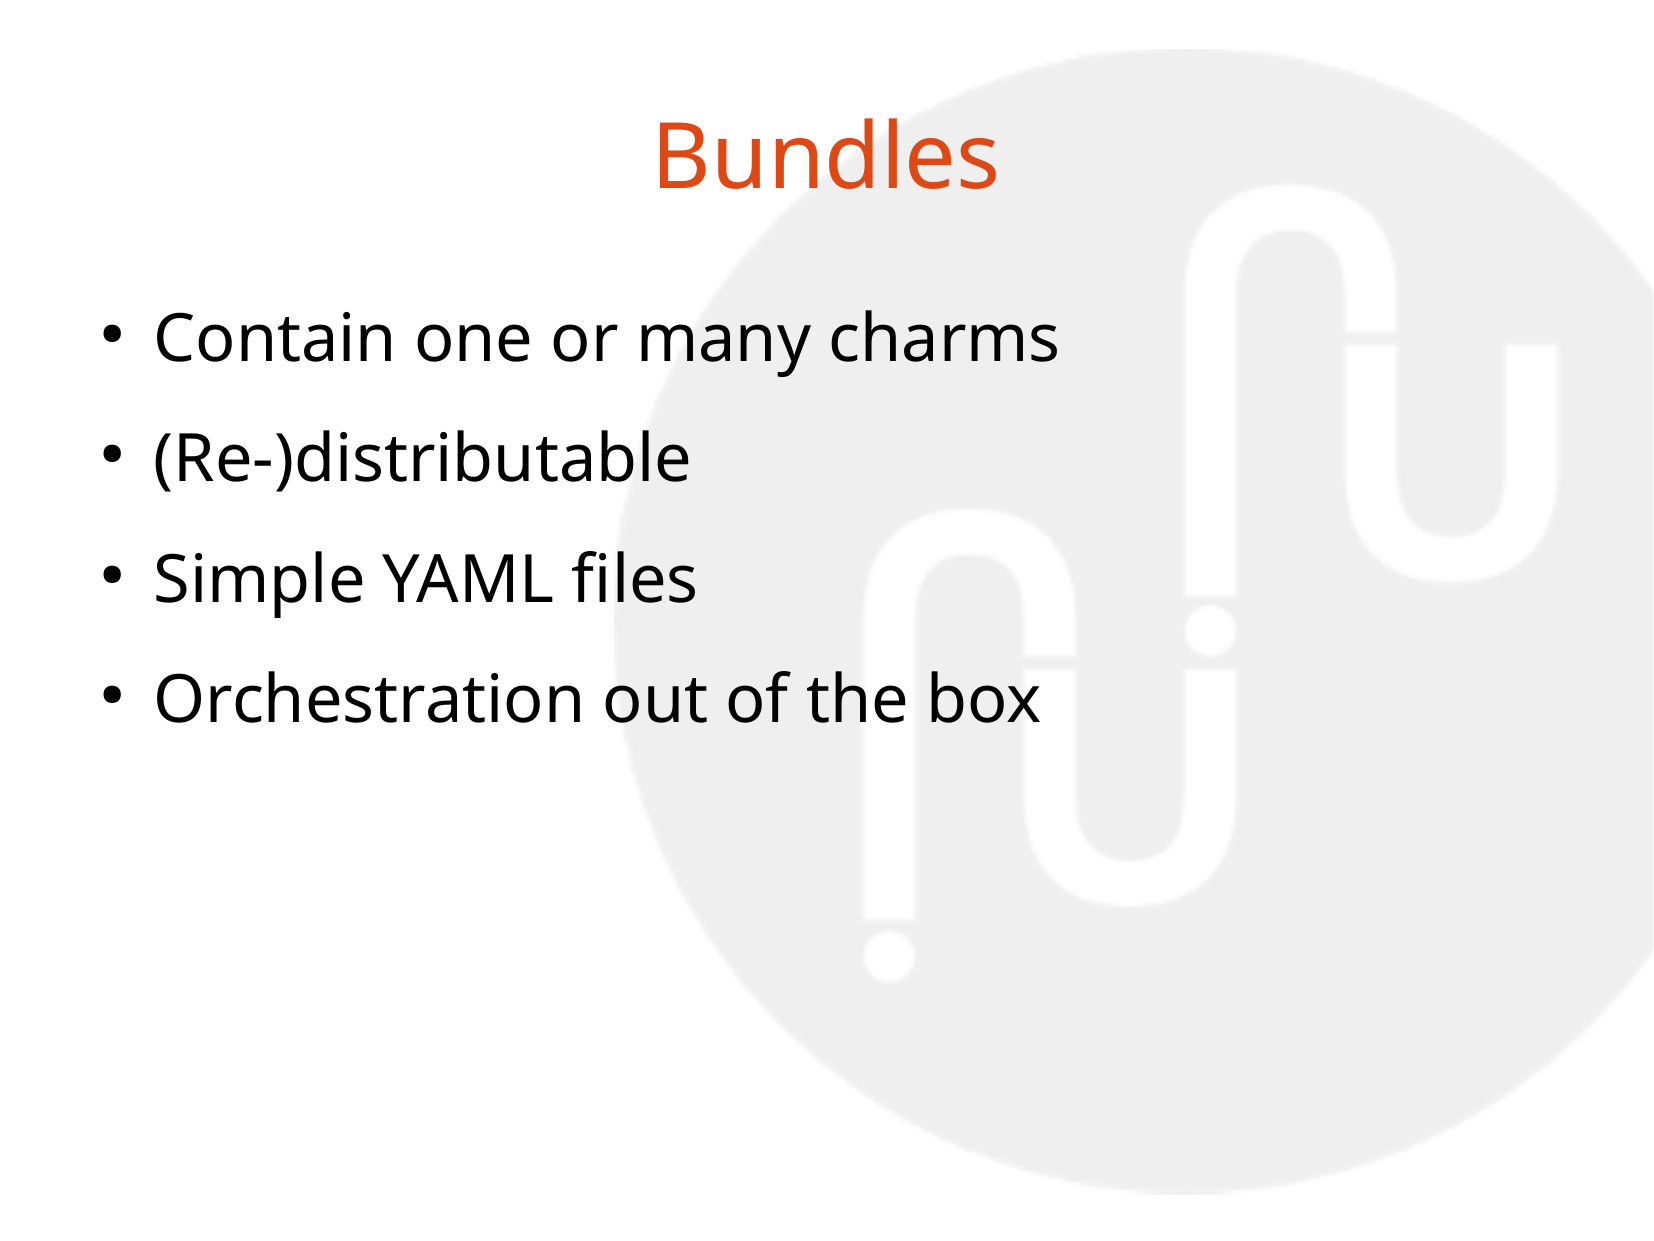

# Bundles
Contain one or many charms
(Re-)distributable
Simple YAML files
Orchestration out of the box